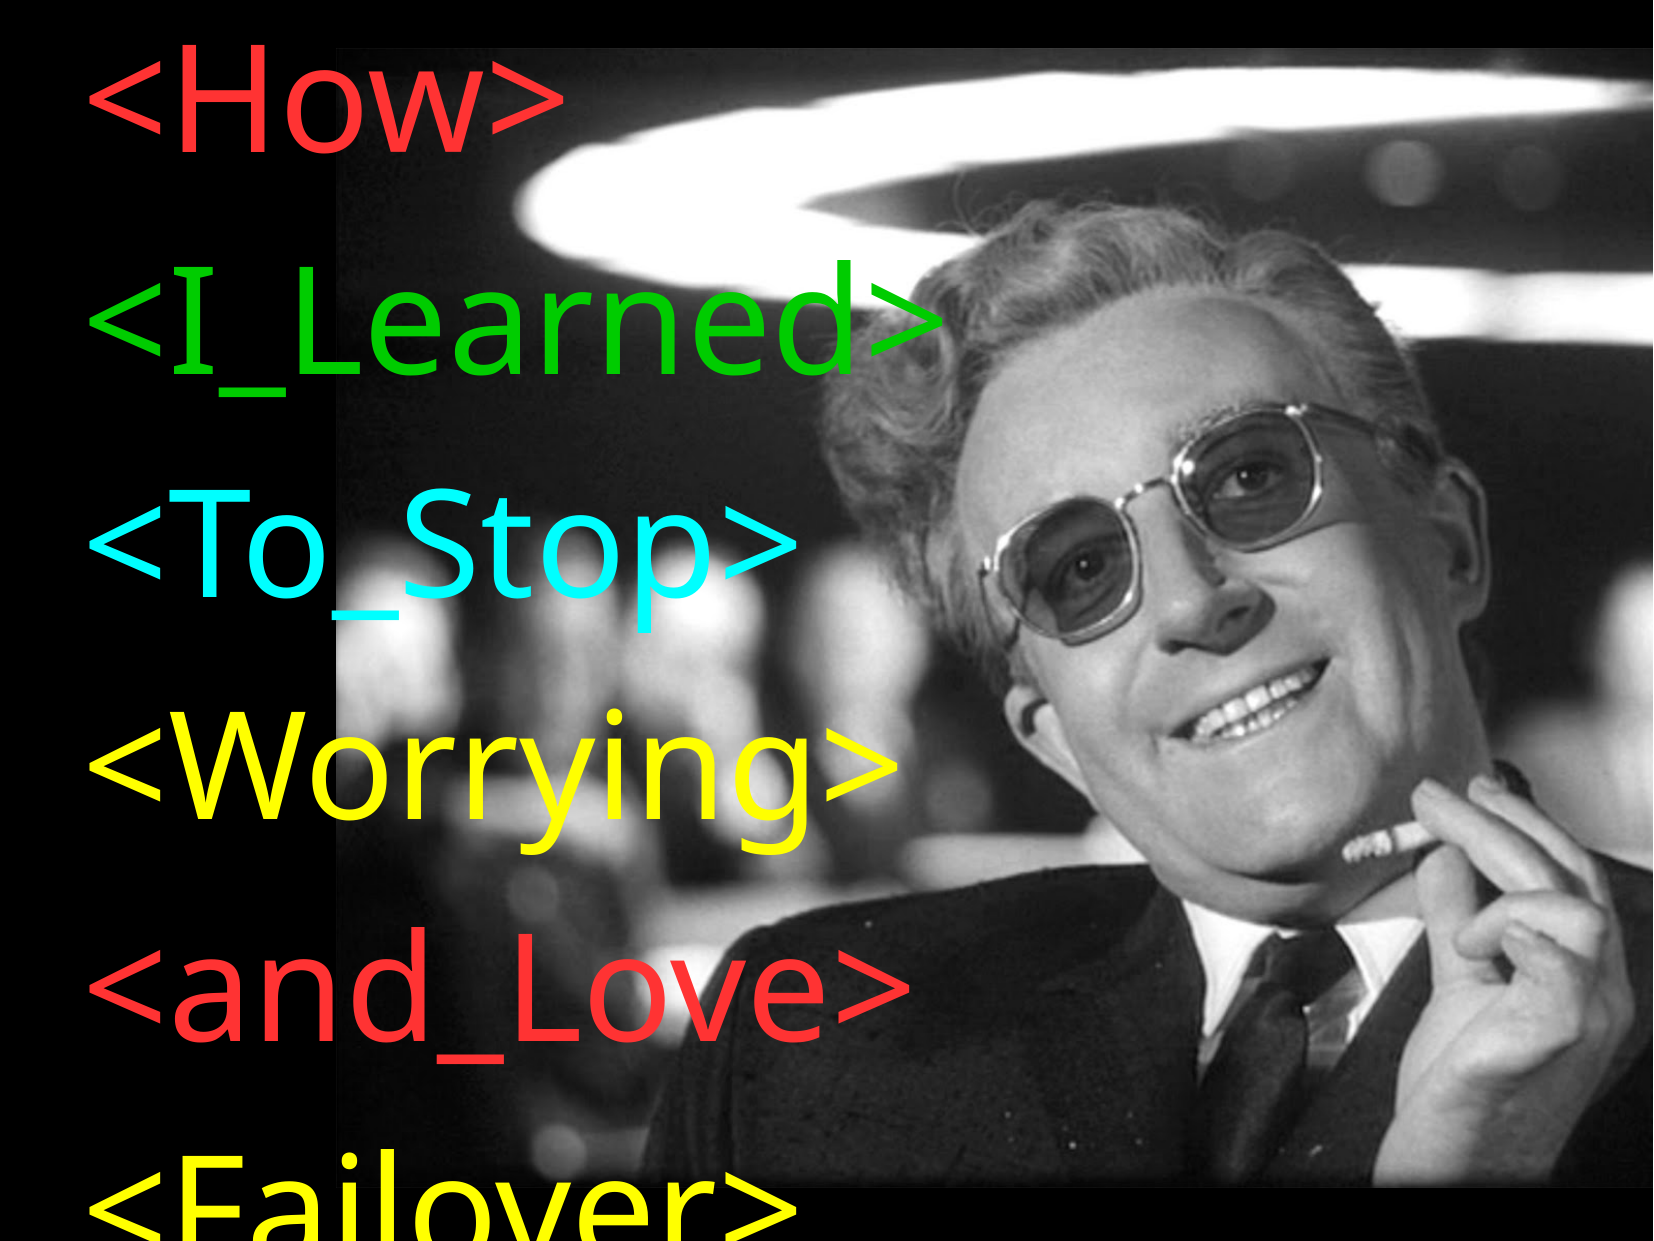

# <How>
<I_Learned>
<To_Stop>
<Worrying>
<and_Love>
<Failover>